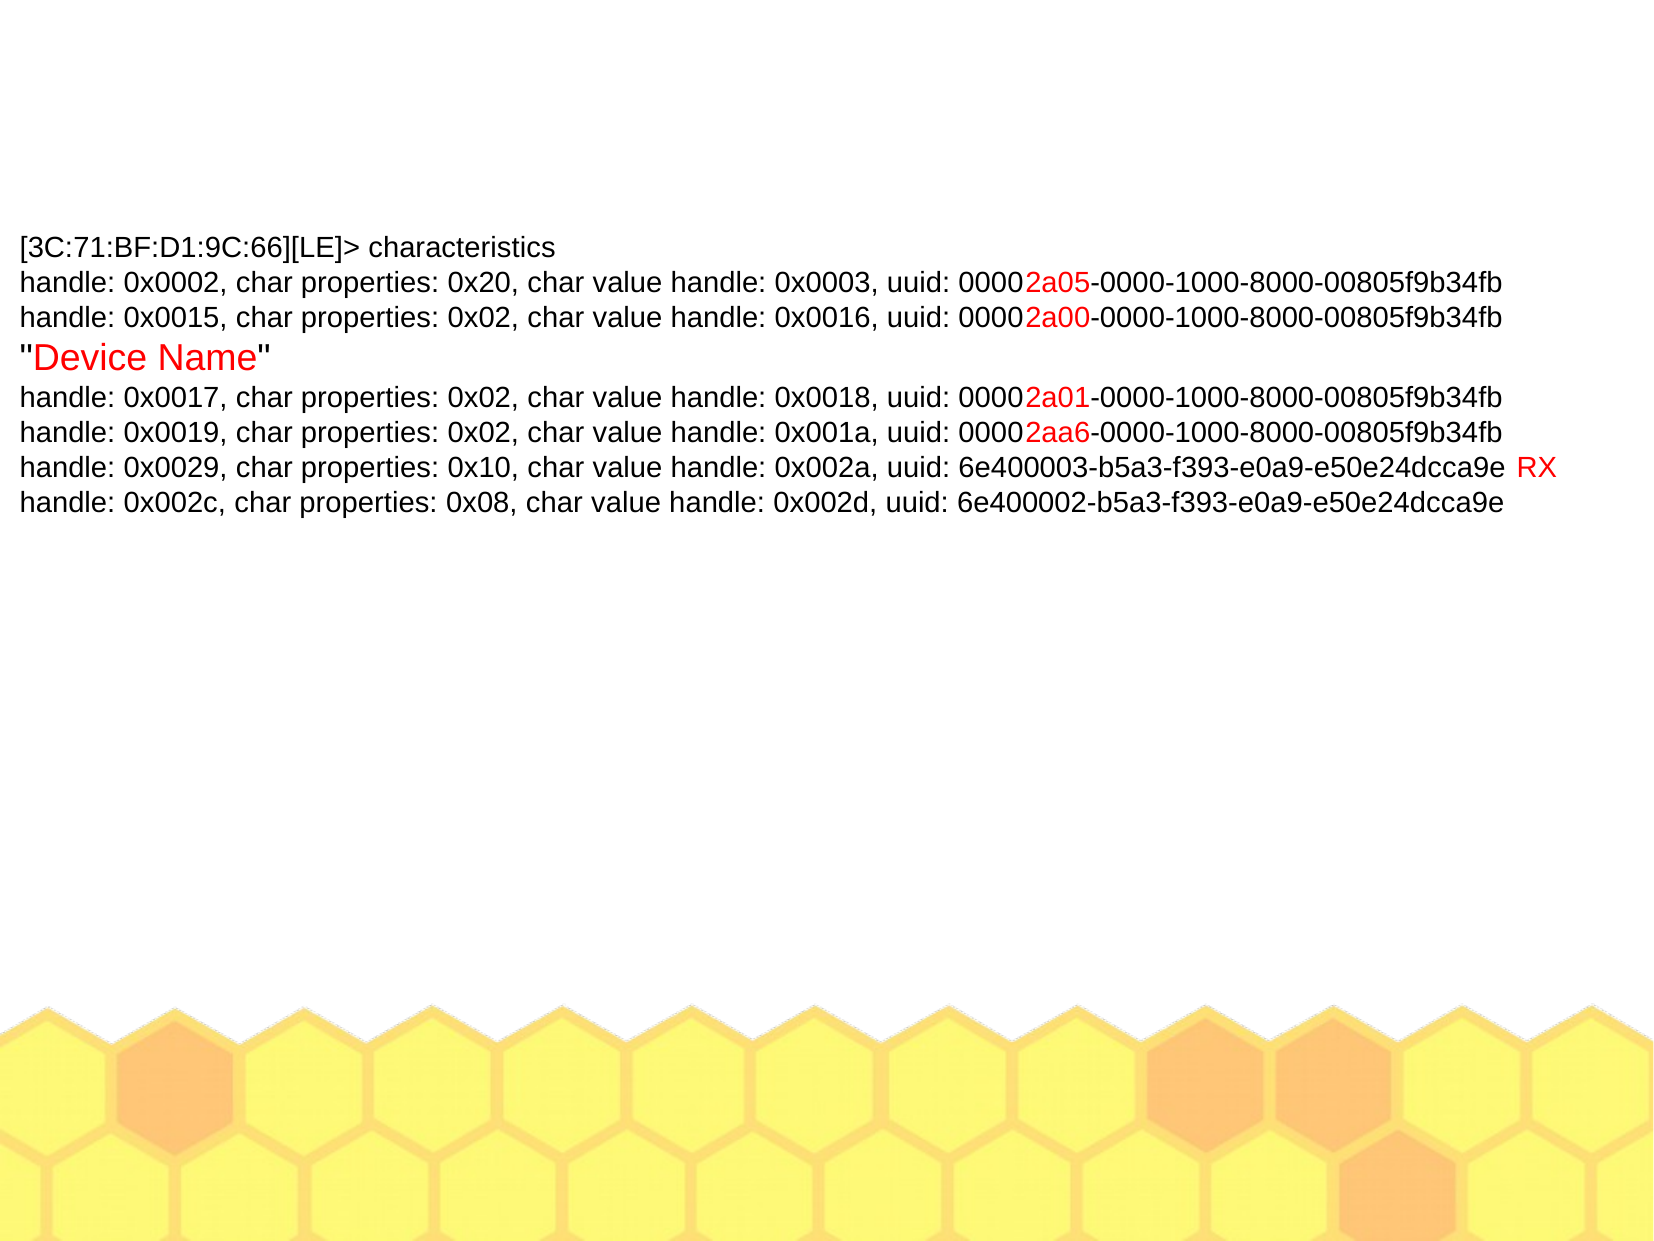

[3C:71:BF:D1:9C:66][LE]> characteristics
handle: 0x0002, char properties: 0x20, char value handle: 0x0003, uuid: 00002a05-0000-1000-8000-00805f9b34fb
handle: 0x0015, char properties: 0x02, char value handle: 0x0016, uuid: 00002a00-0000-1000-8000-00805f9b34fb "Device Name"
handle: 0x0017, char properties: 0x02, char value handle: 0x0018, uuid: 00002a01-0000-1000-8000-00805f9b34fb
handle: 0x0019, char properties: 0x02, char value handle: 0x001a, uuid: 00002aa6-0000-1000-8000-00805f9b34fb
handle: 0x0029, char properties: 0x10, char value handle: 0x002a, uuid: 6e400003-b5a3-f393-e0a9-e50e24dcca9e RX
handle: 0x002c, char properties: 0x08, char value handle: 0x002d, uuid: 6e400002-b5a3-f393-e0a9-e50e24dcca9e